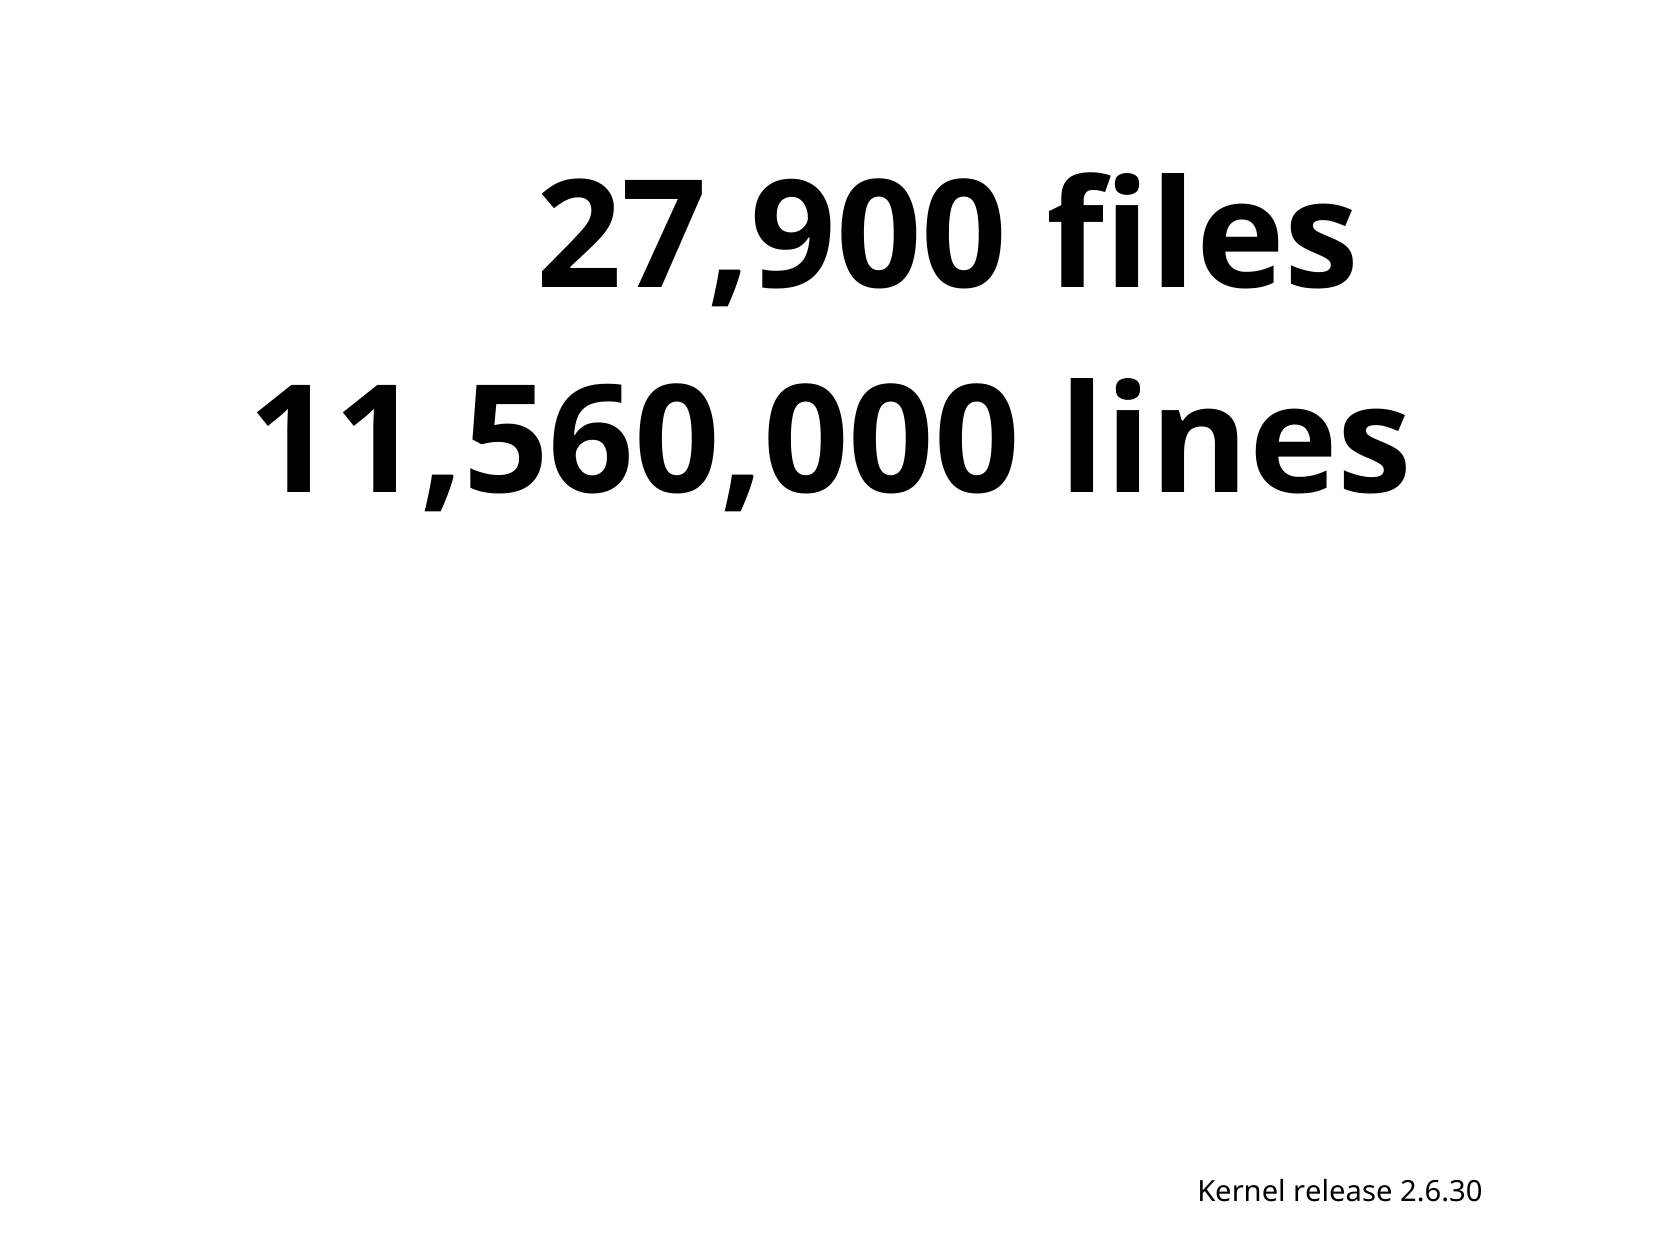

27,900 files
11,560,000 lines
2.6.20 to 2.6.24-rc8
Kernel release 2.6.30